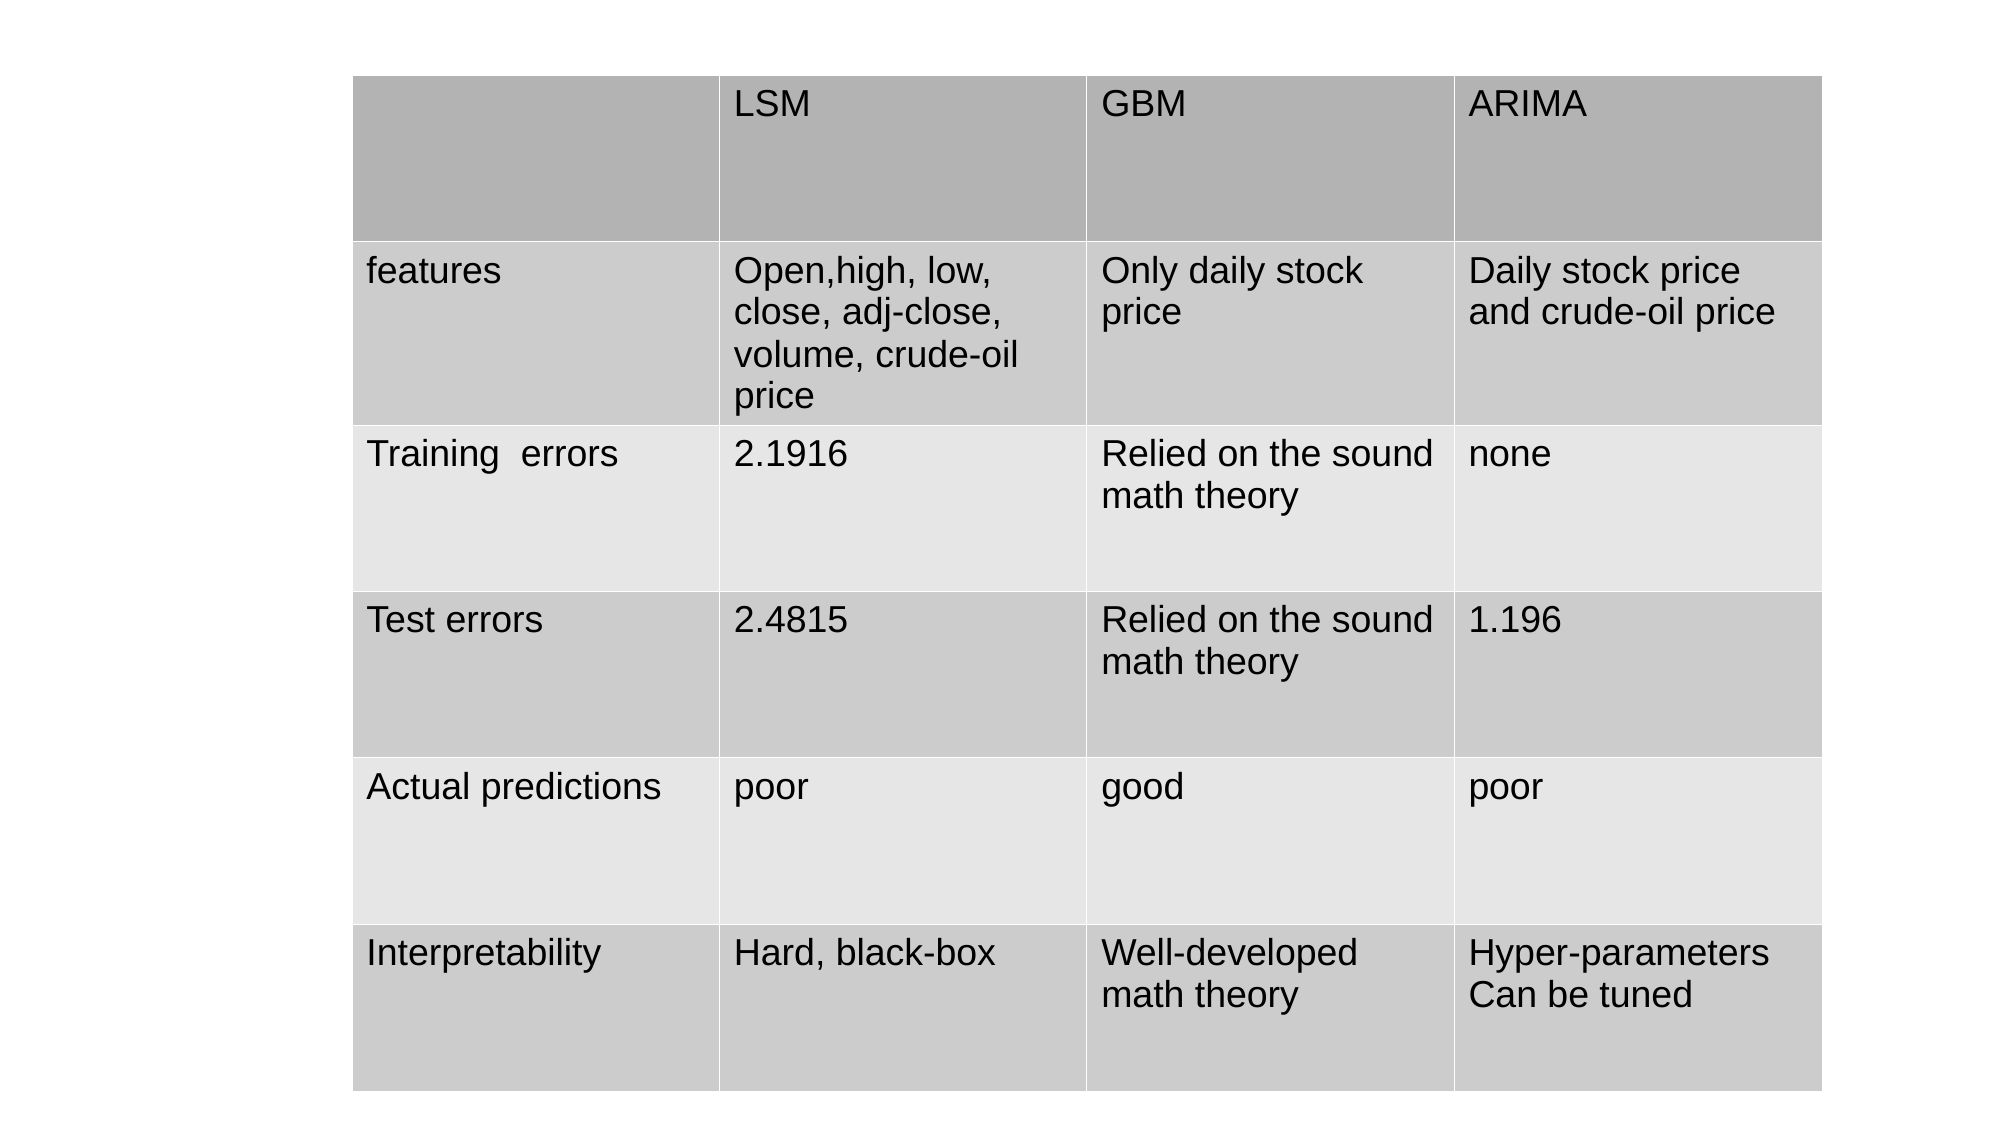

| | LSM | GBM | ARIMA |
| --- | --- | --- | --- |
| features | Open,high, low, close, adj-close, volume, crude-oil price | Only daily stock price | Daily stock price and crude-oil price |
| Training errors | 2.1916 | Relied on the sound math theory | none |
| Test errors | 2.4815 | Relied on the sound math theory | 1.196 |
| Actual predictions | poor | good | poor |
| Interpretability | Hard, black-box | Well-developed math theory | Hyper-parameters Can be tuned |